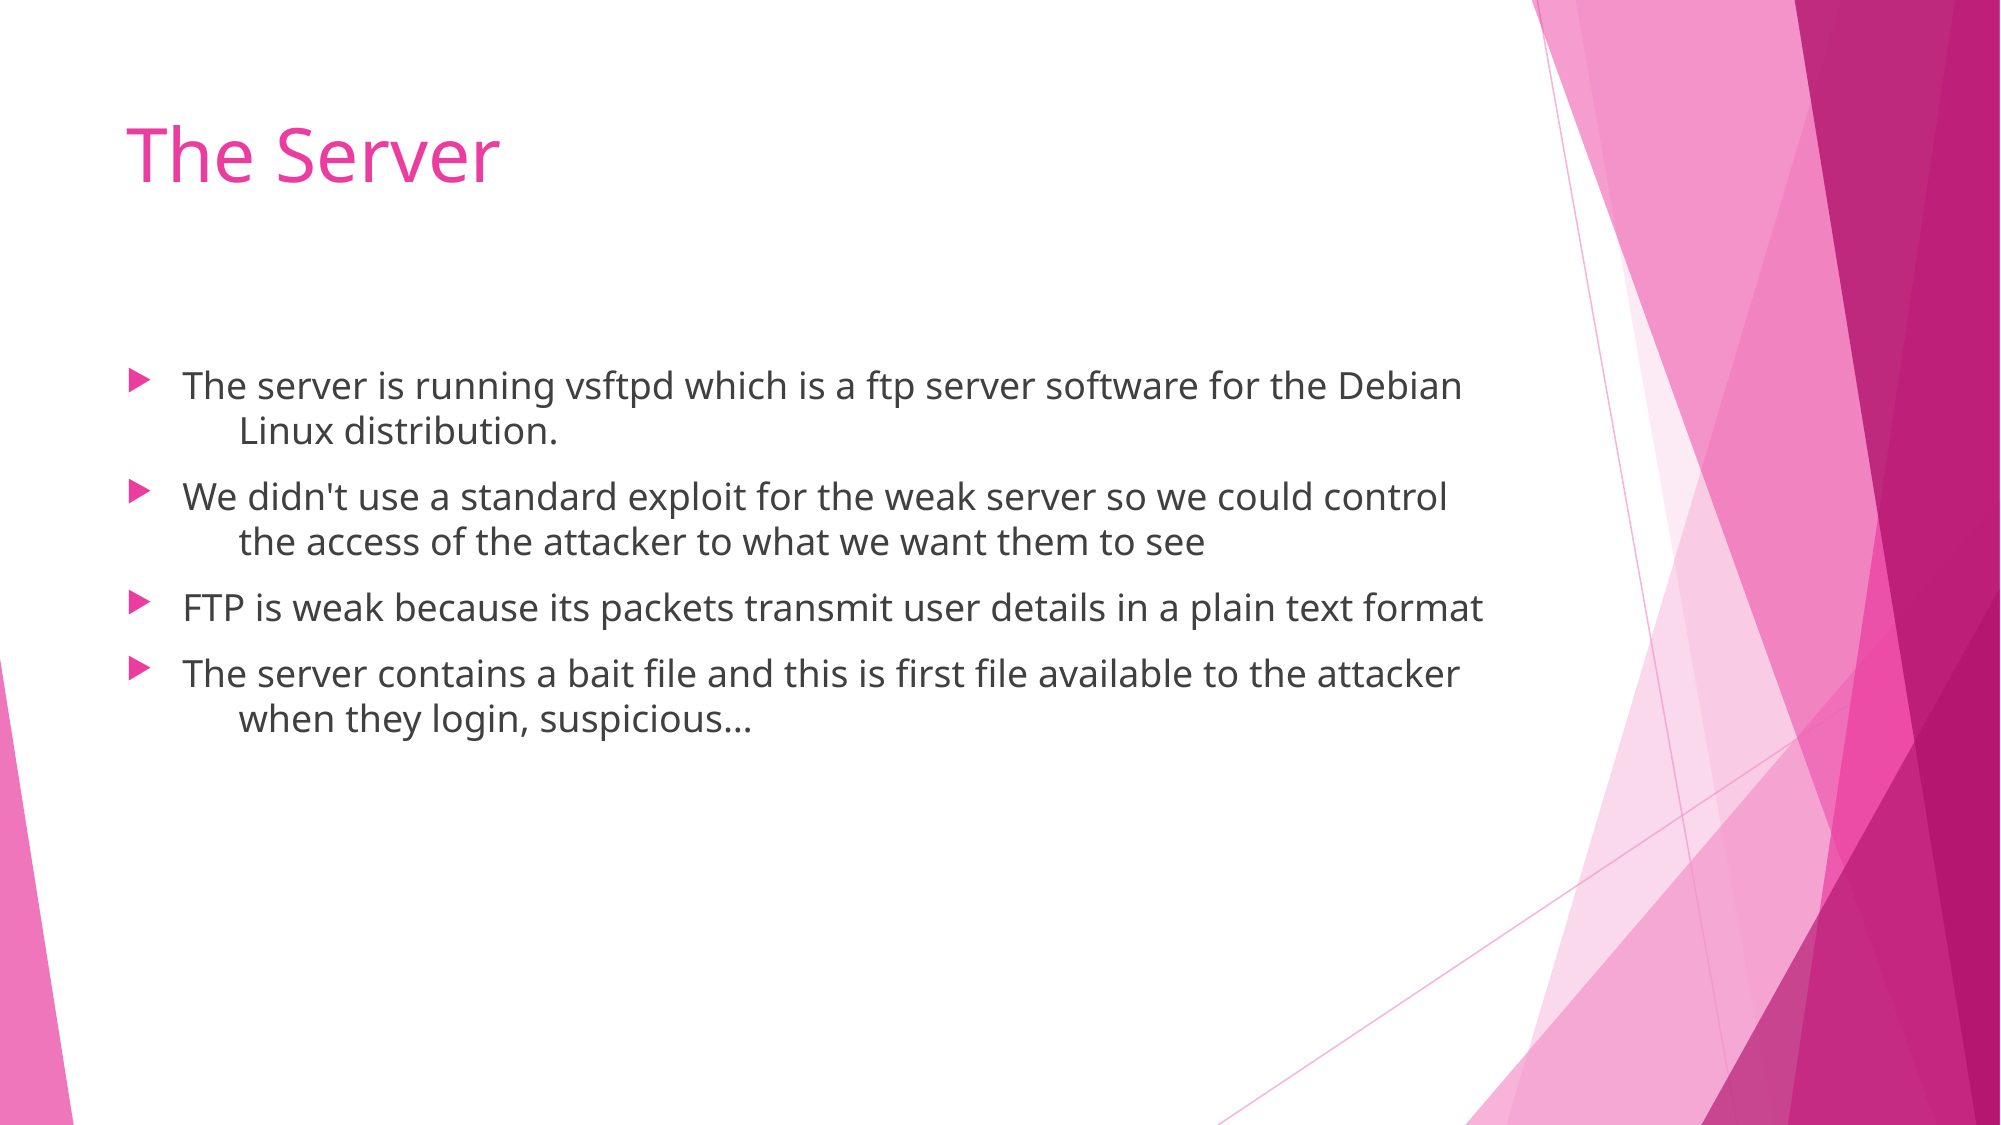

# The Server
The server is running vsftpd which is a ftp server software for the Debian Linux distribution.
We didn't use a standard exploit for the weak server so we could control the access of the attacker to what we want them to see
FTP is weak because its packets transmit user details in a plain text format
The server contains a bait file and this is first file available to the attacker when they login, suspicious…